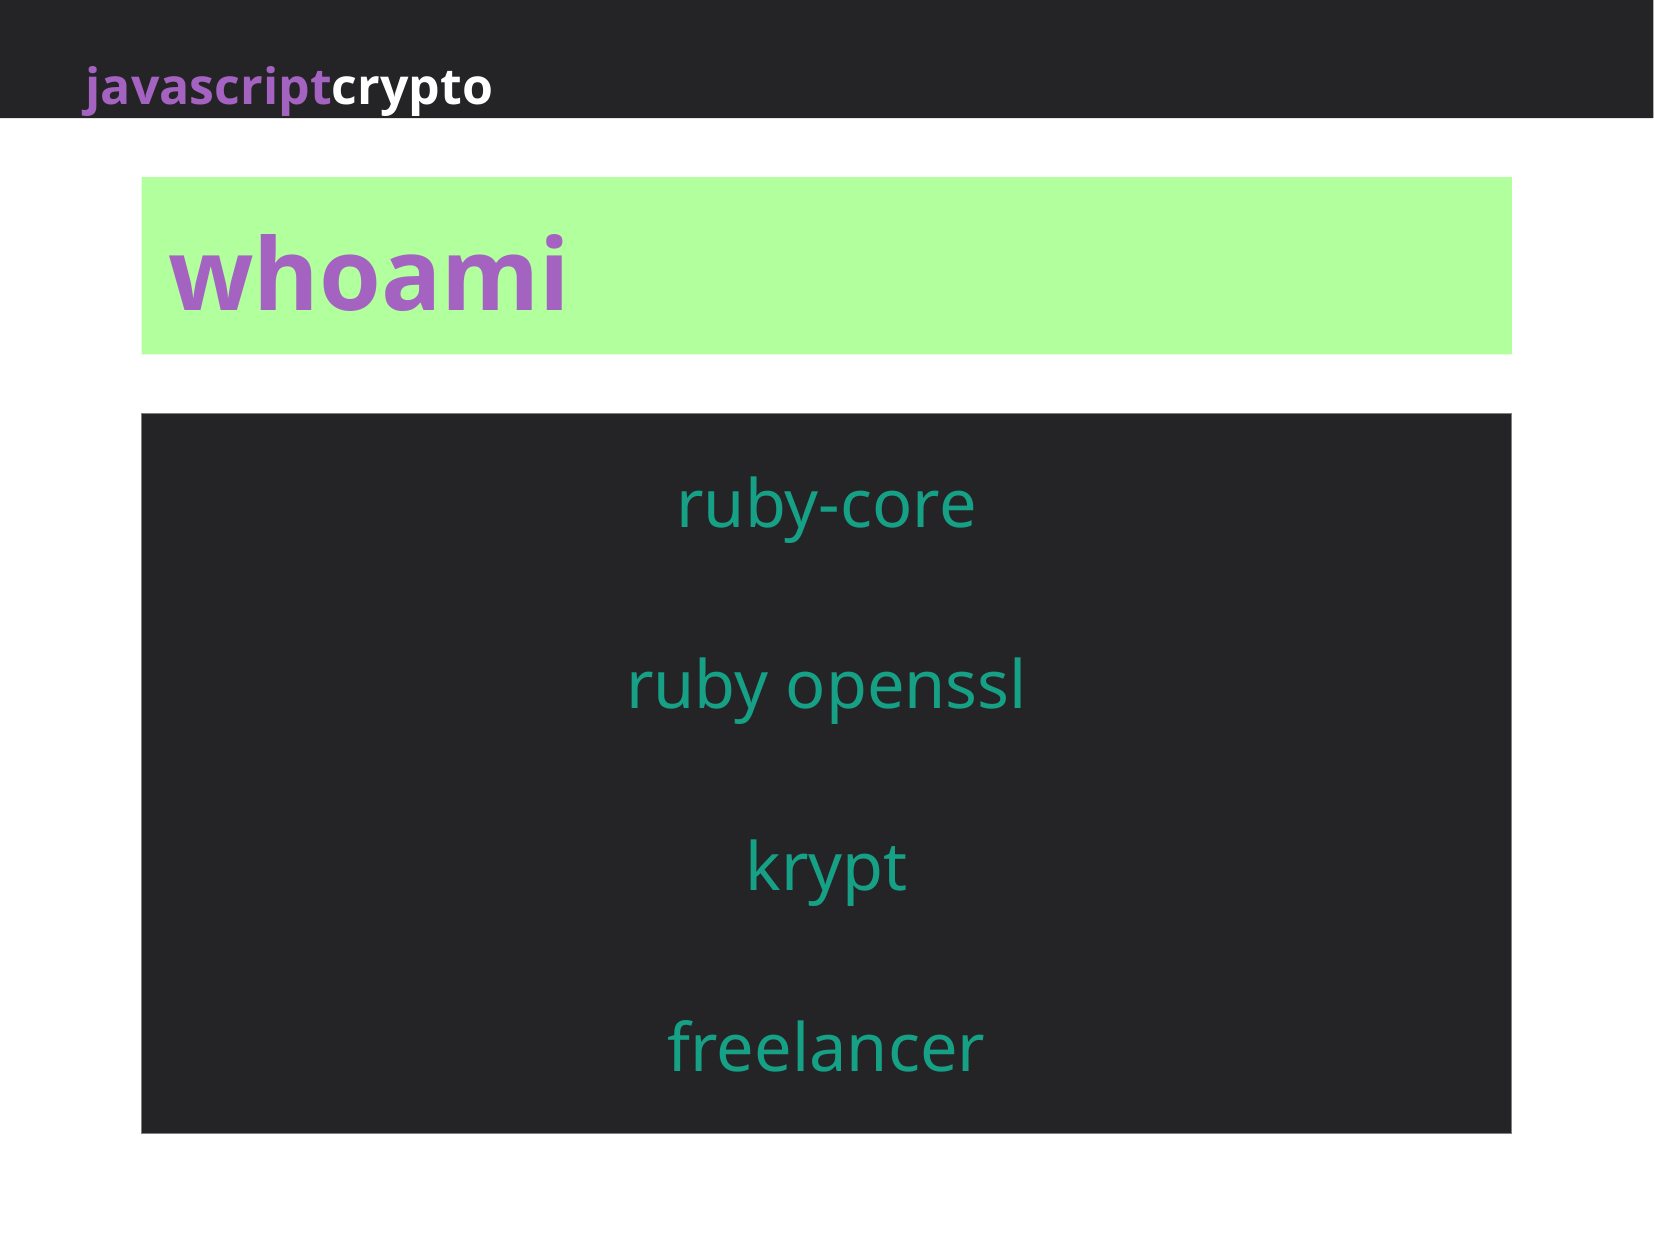

javascriptcrypto
whoami
ruby-core
ruby openssl
krypt
freelancer